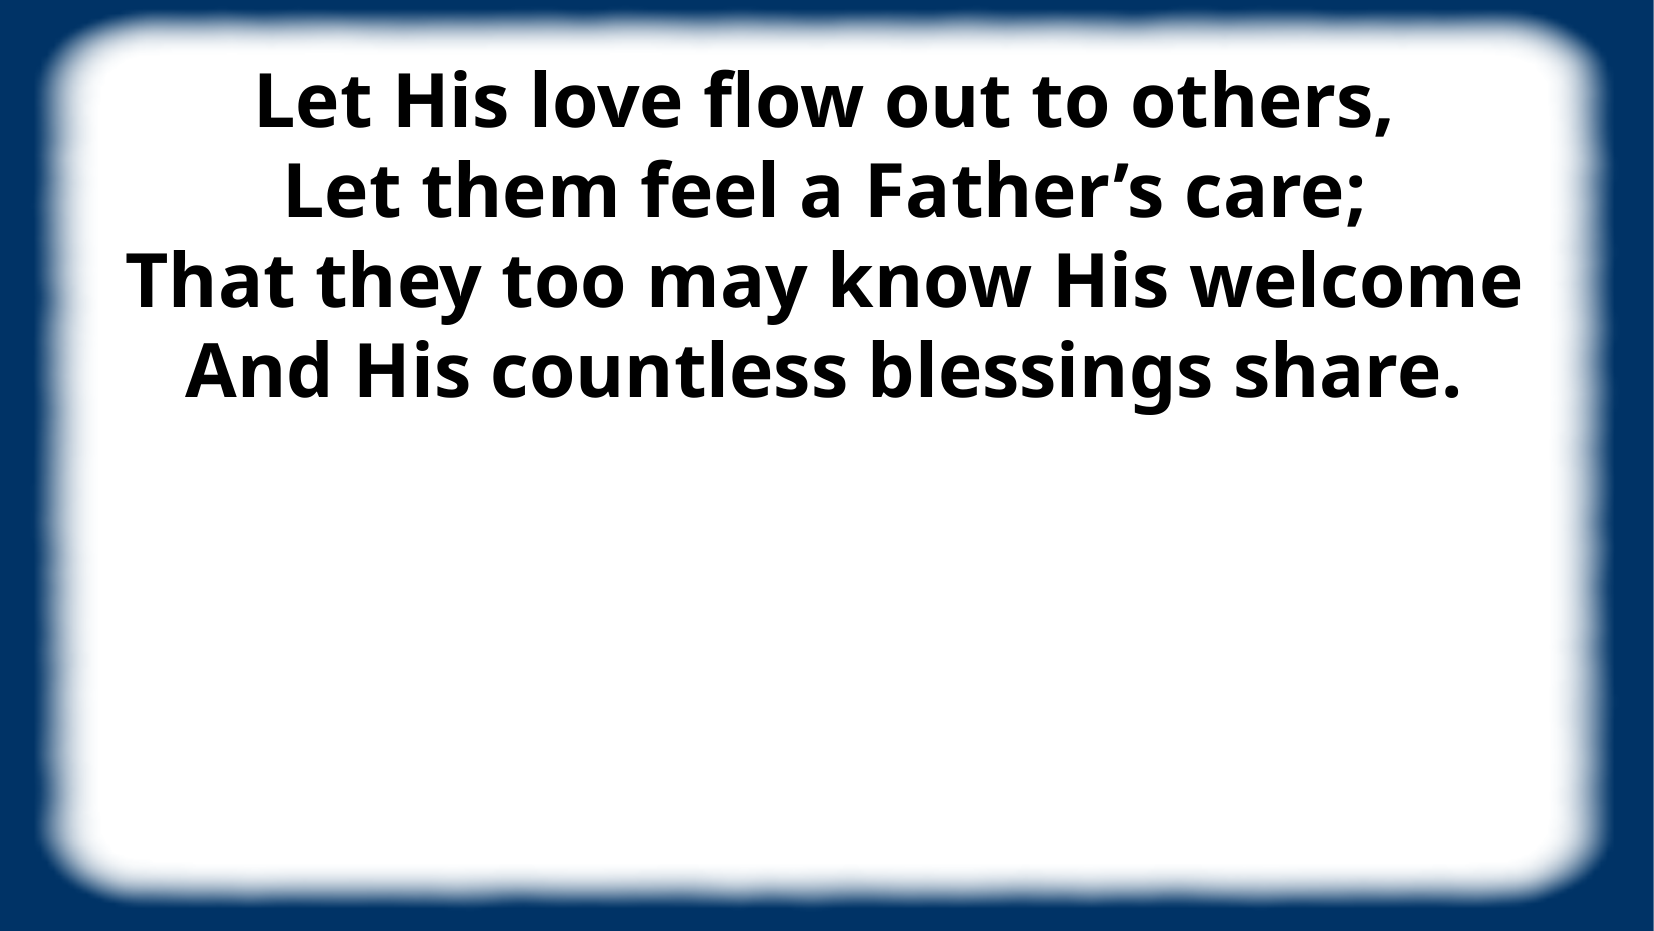

Let His love flow out to others,
Let them feel a Father’s care;
That they too may know His welcome
And His countless blessings share.